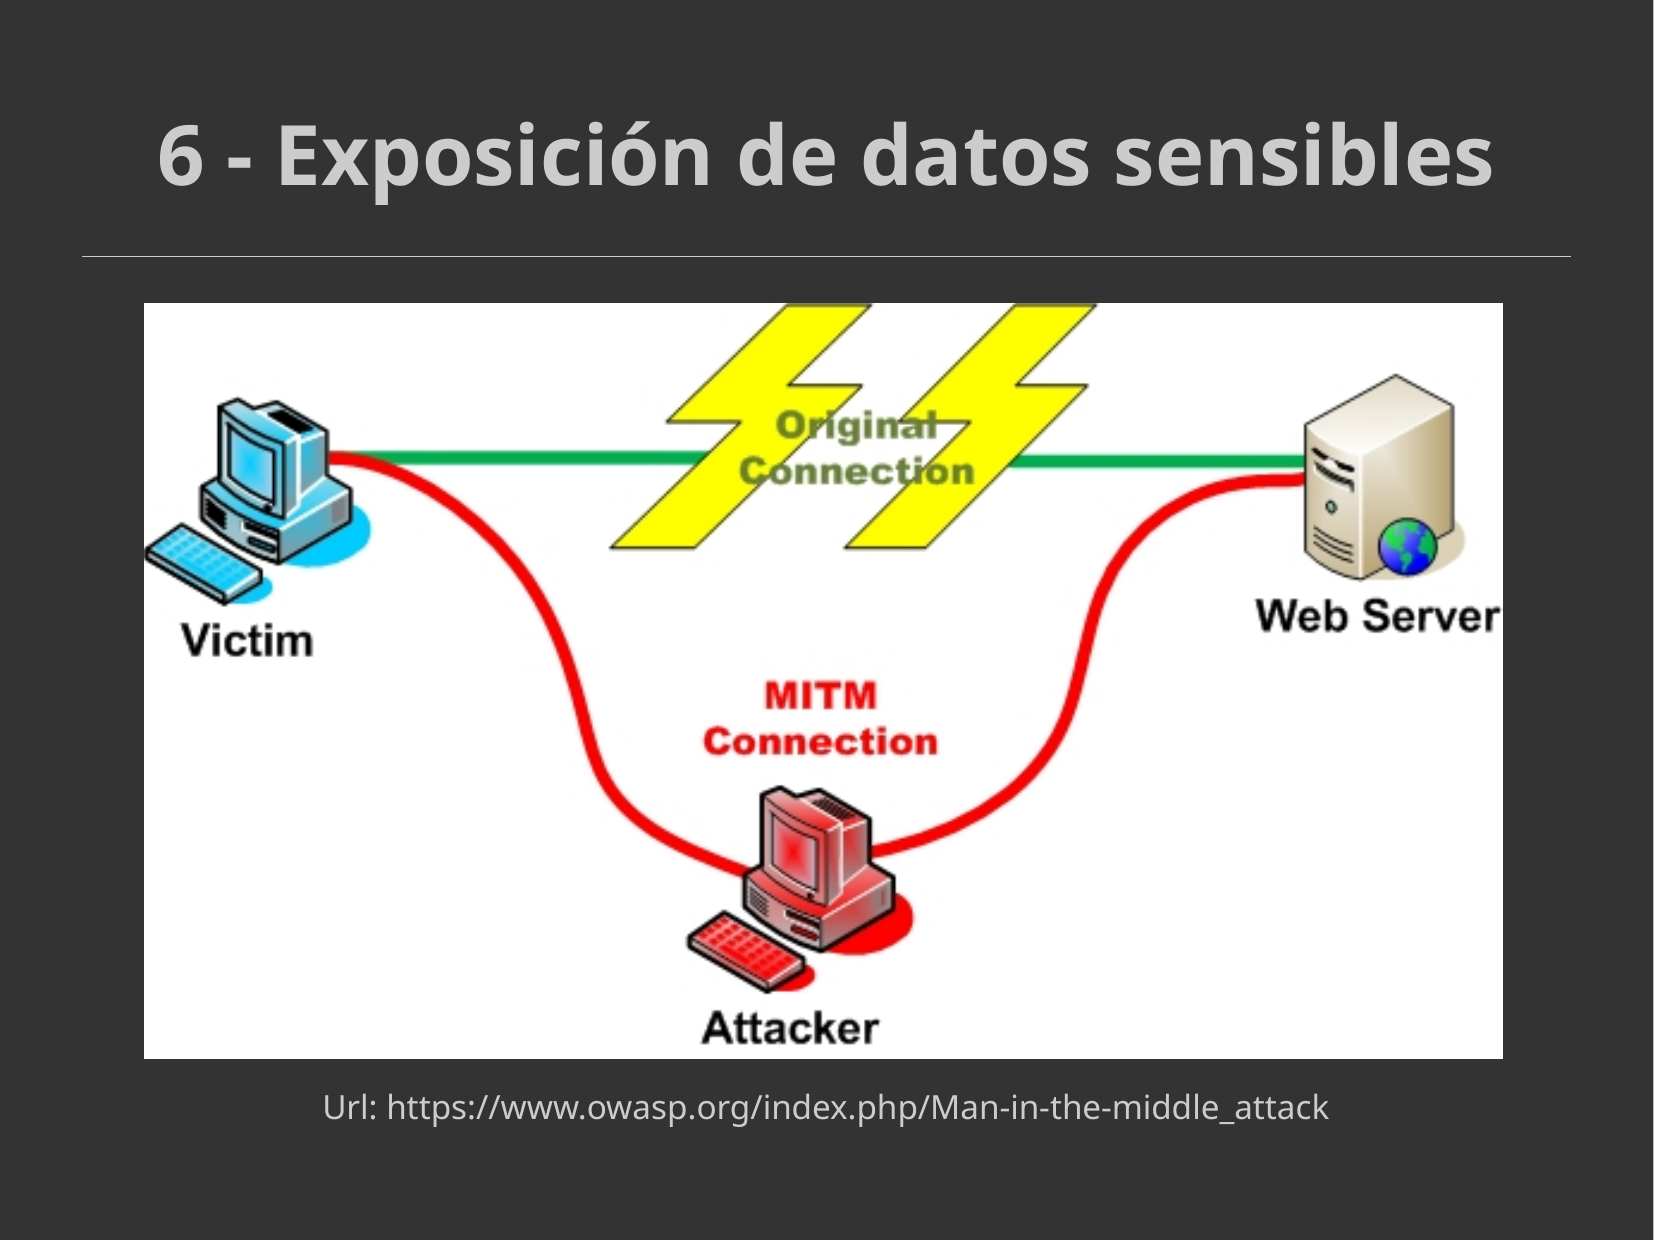

# 6 - Exposición de datos sensibles
Url: https://www.owasp.org/index.php/Man-in-the-middle_attack